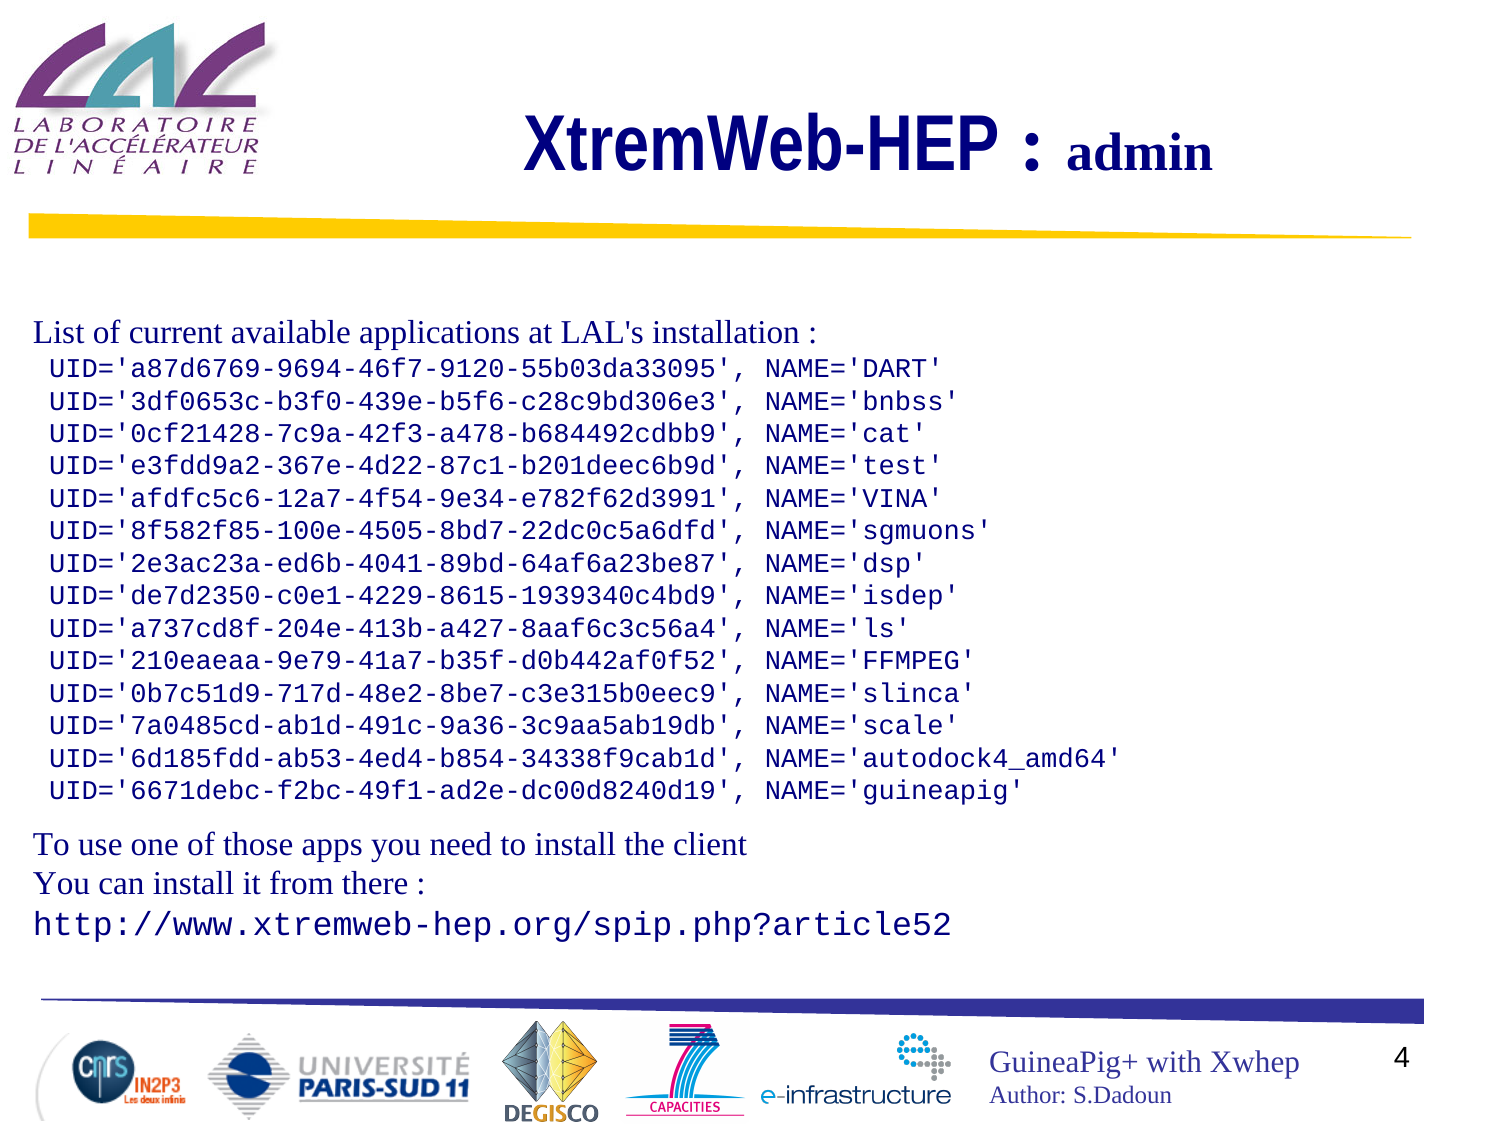

XtremWeb-HEP : admin
# List of current available applications at LAL's installation : UID='a87d6769-9694-46f7-9120-55b03da33095', NAME='DART' UID='3df0653c-b3f0-439e-b5f6-c28c9bd306e3', NAME='bnbss' UID='0cf21428-7c9a-42f3-a478-b684492cdbb9', NAME='cat' UID='e3fdd9a2-367e-4d22-87c1-b201deec6b9d', NAME='test' UID='afdfc5c6-12a7-4f54-9e34-e782f62d3991', NAME='VINA' UID='8f582f85-100e-4505-8bd7-22dc0c5a6dfd', NAME='sgmuons' UID='2e3ac23a-ed6b-4041-89bd-64af6a23be87', NAME='dsp' UID='de7d2350-c0e1-4229-8615-1939340c4bd9', NAME='isdep' UID='a737cd8f-204e-413b-a427-8aaf6c3c56a4', NAME='ls' UID='210eaeaa-9e79-41a7-b35f-d0b442af0f52', NAME='FFMPEG' UID='0b7c51d9-717d-48e2-8be7-c3e315b0eec9', NAME='slinca' UID='7a0485cd-ab1d-491c-9a36-3c9aa5ab19db', NAME='scale' UID='6d185fdd-ab53-4ed4-b854-34338f9cab1d', NAME='autodock4_amd64' UID='6671debc-f2bc-49f1-ad2e-dc00d8240d19', NAME='guineapig'
To use one of those apps you need to install the client
You can install it from there :
http://www.xtremweb-hep.org/spip.php?article52